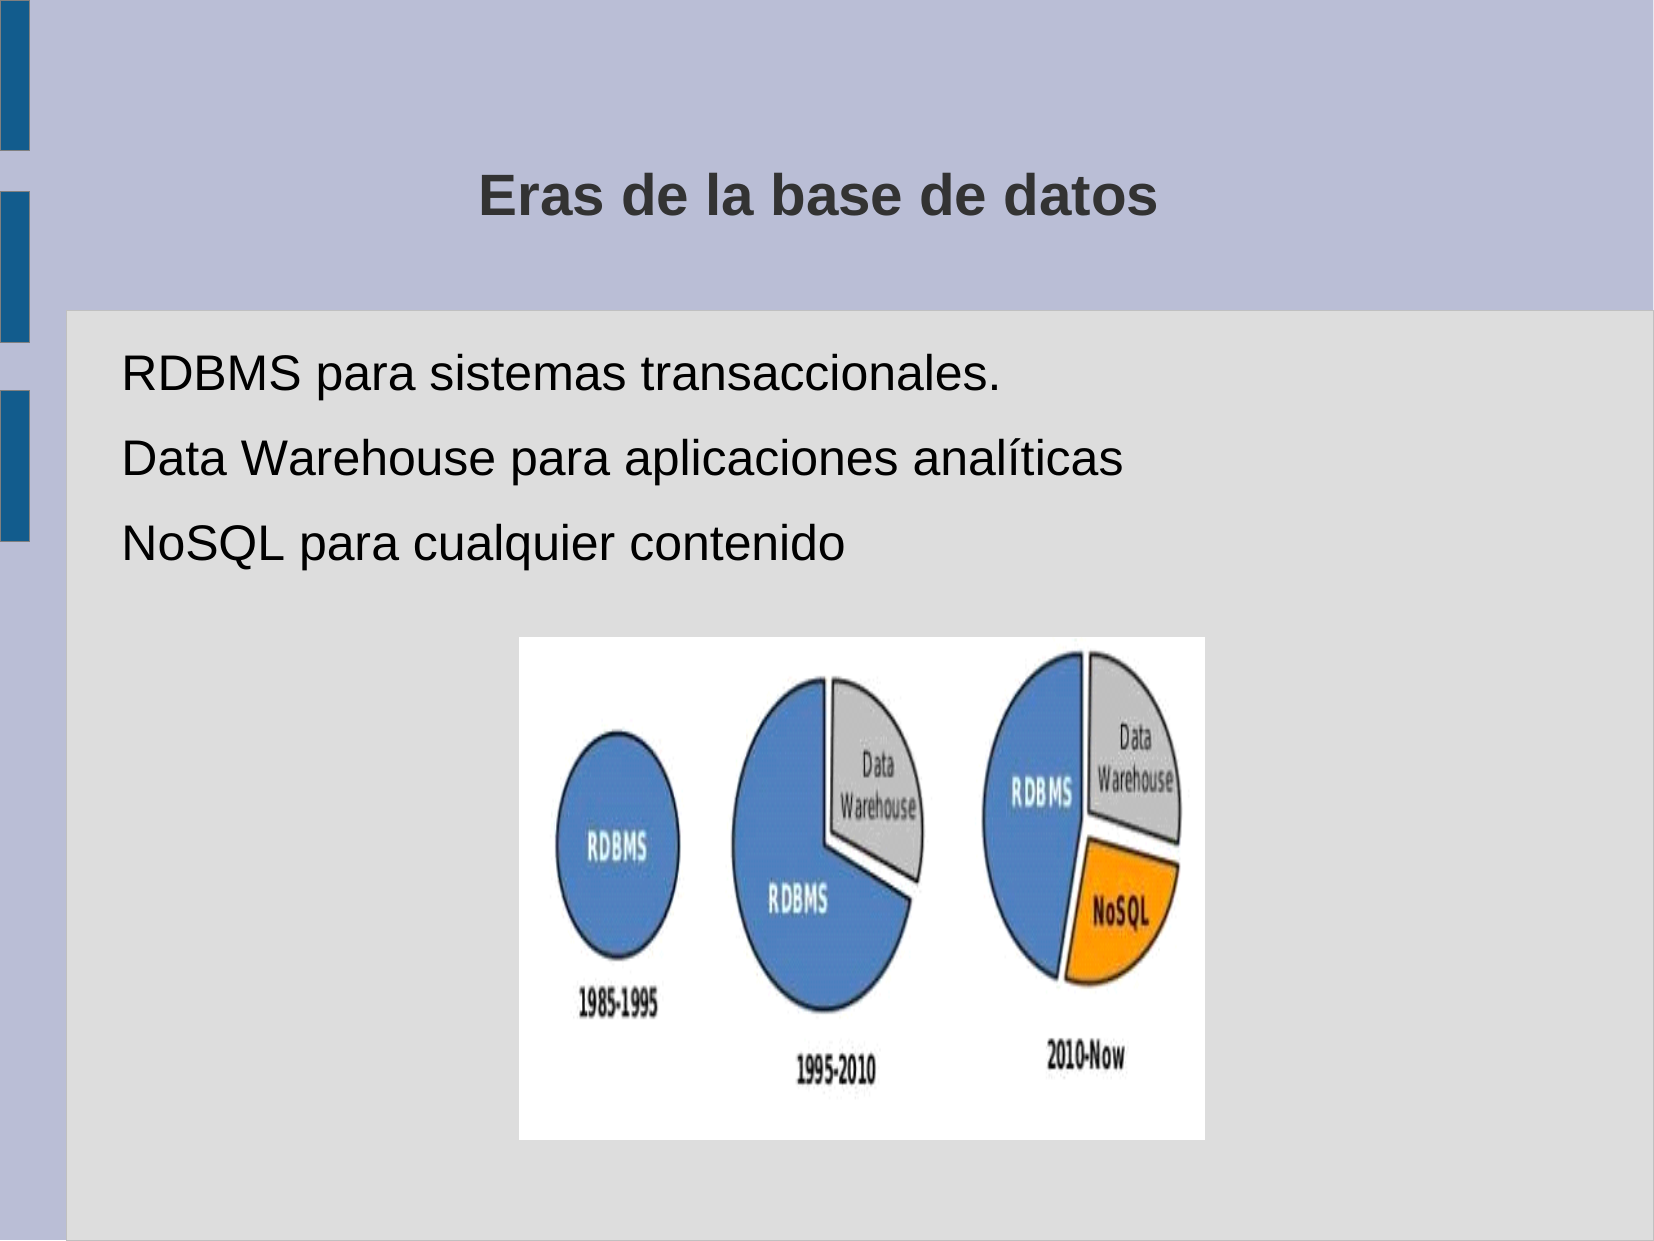

# Eras de la base de datos
RDBMS para sistemas transaccionales.
Data Warehouse para aplicaciones analíticas
NoSQL para cualquier contenido